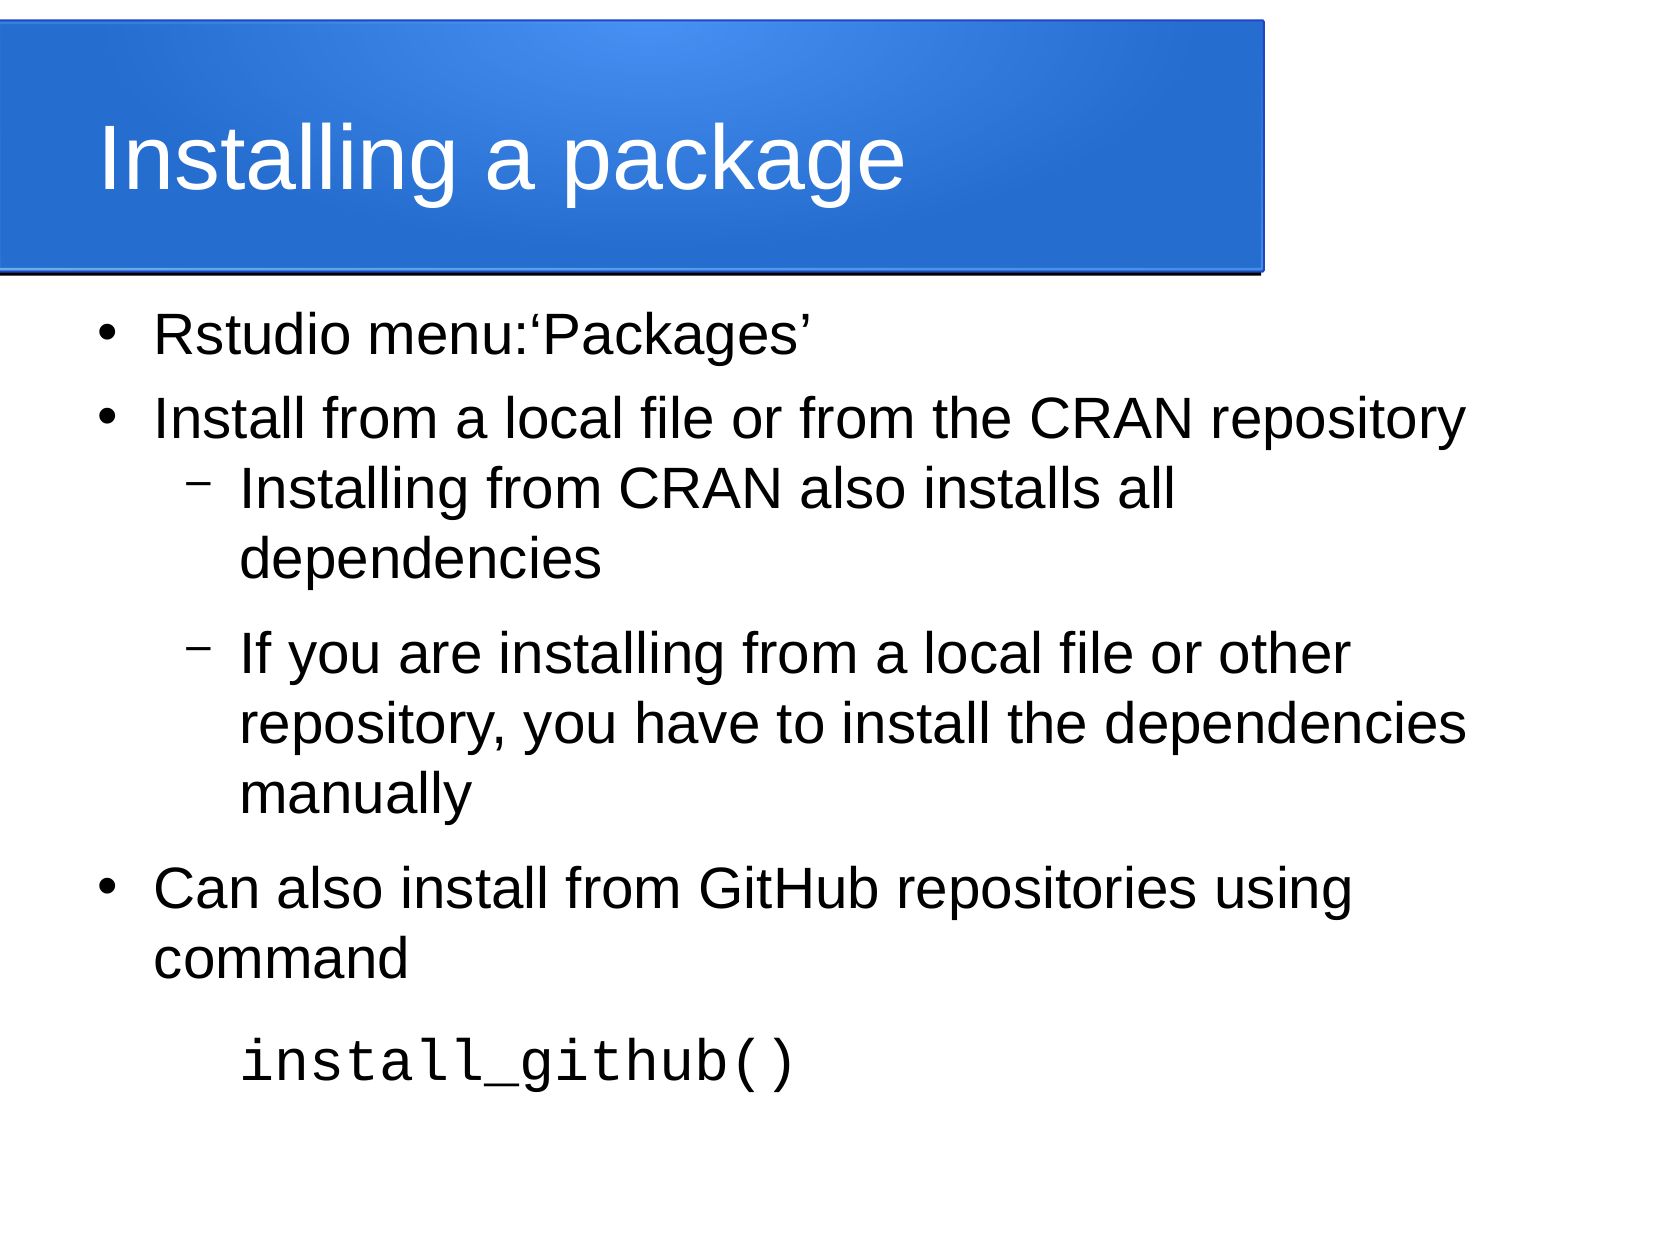

# Installing a package
Rstudio menu:‘Packages’
Install from a local file or from the CRAN repository
Installing from CRAN also installs all dependencies
If you are installing from a local file or other repository, you have to install the dependencies manually
Can also install from GitHub repositories using command
install_github()